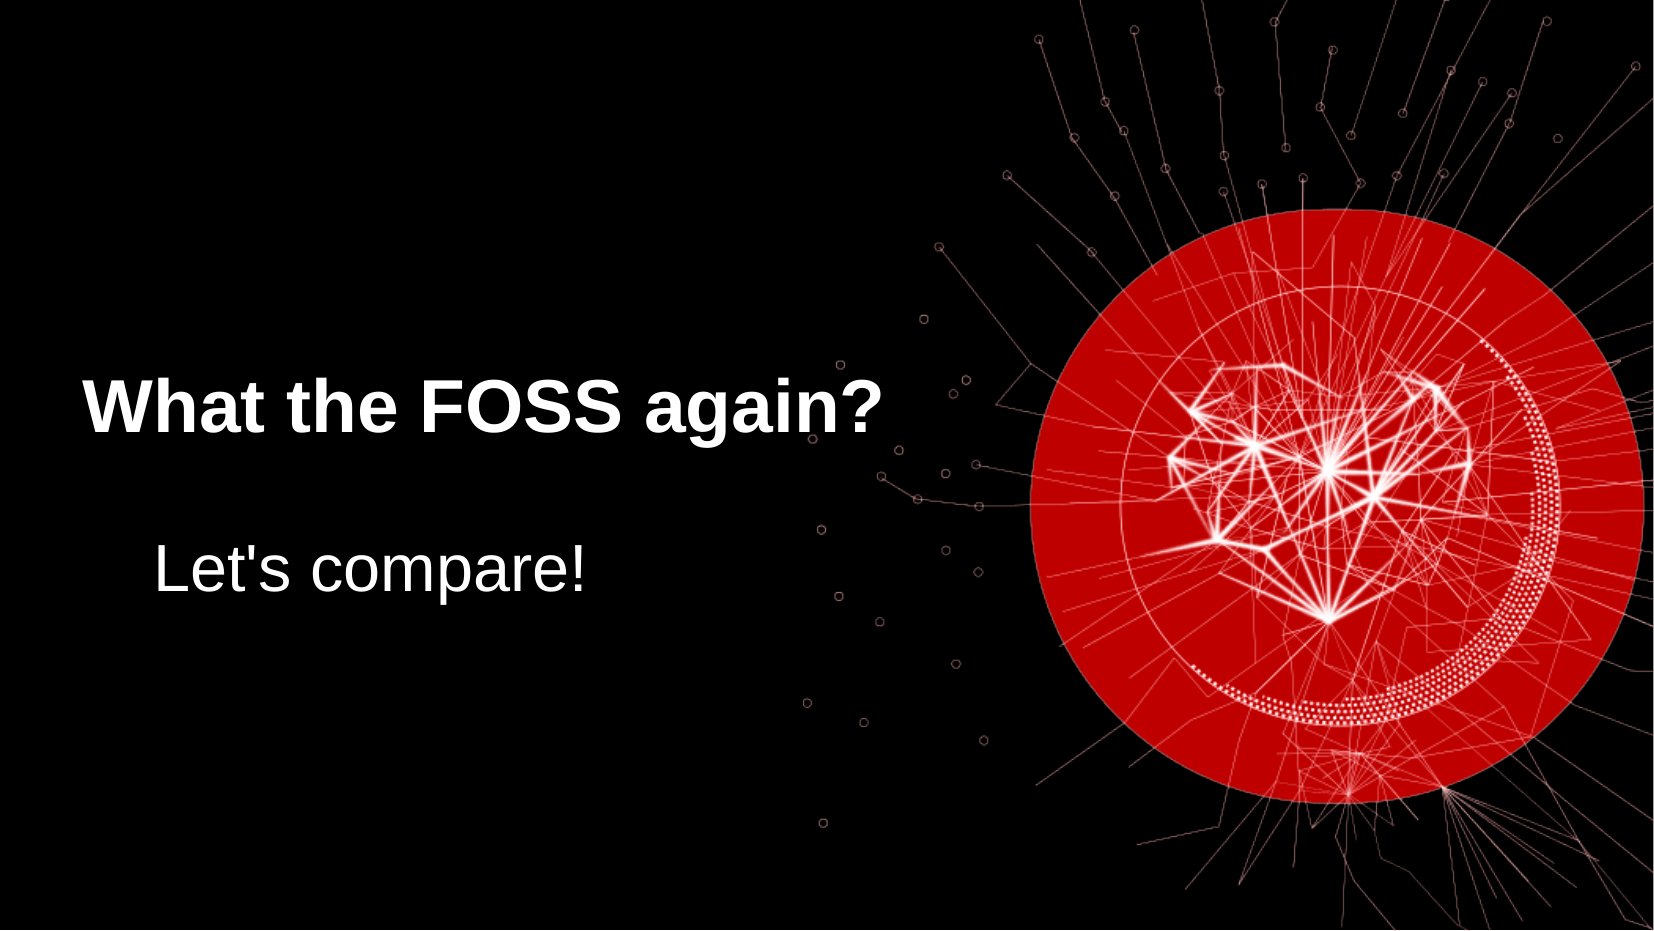

# What the FOSS again?
Let's compare!